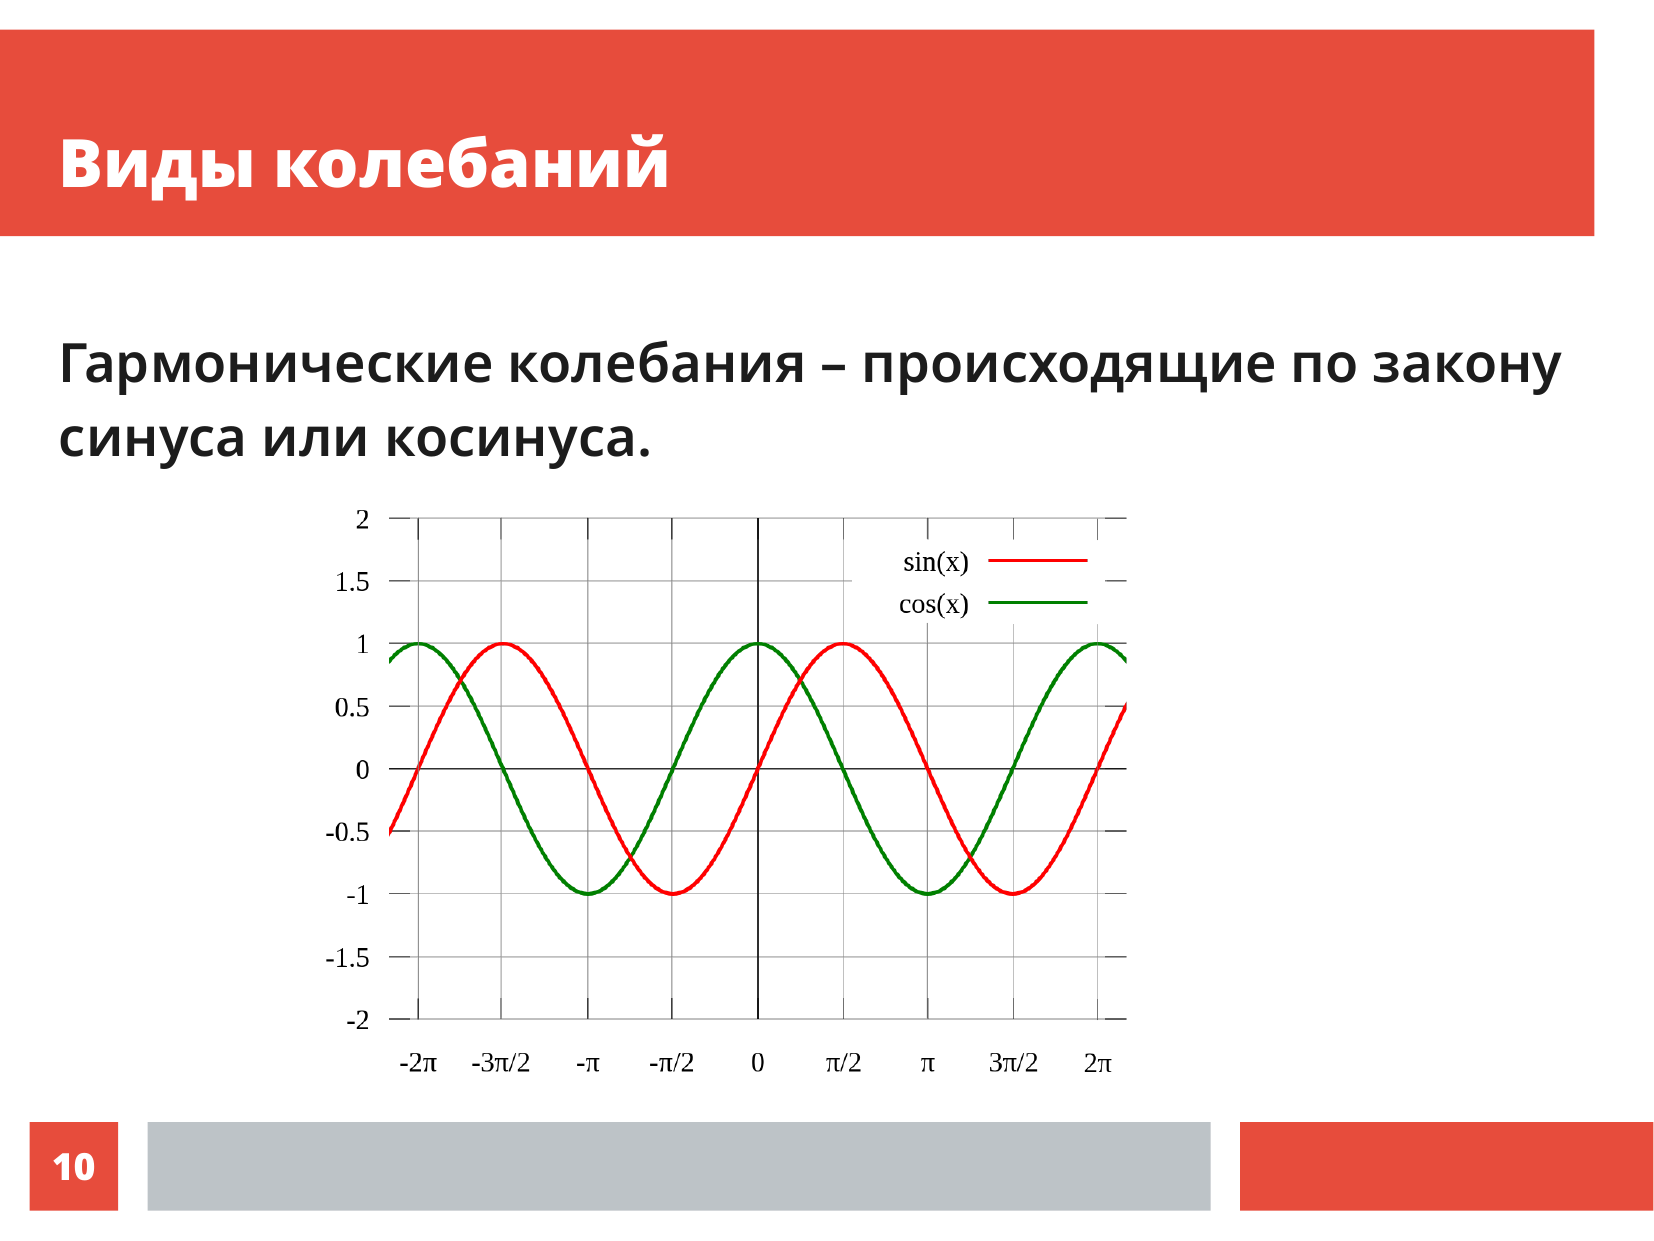

# Виды колебаний
Гармонические колебания – происходящие по закону синуса или косинуса.
10